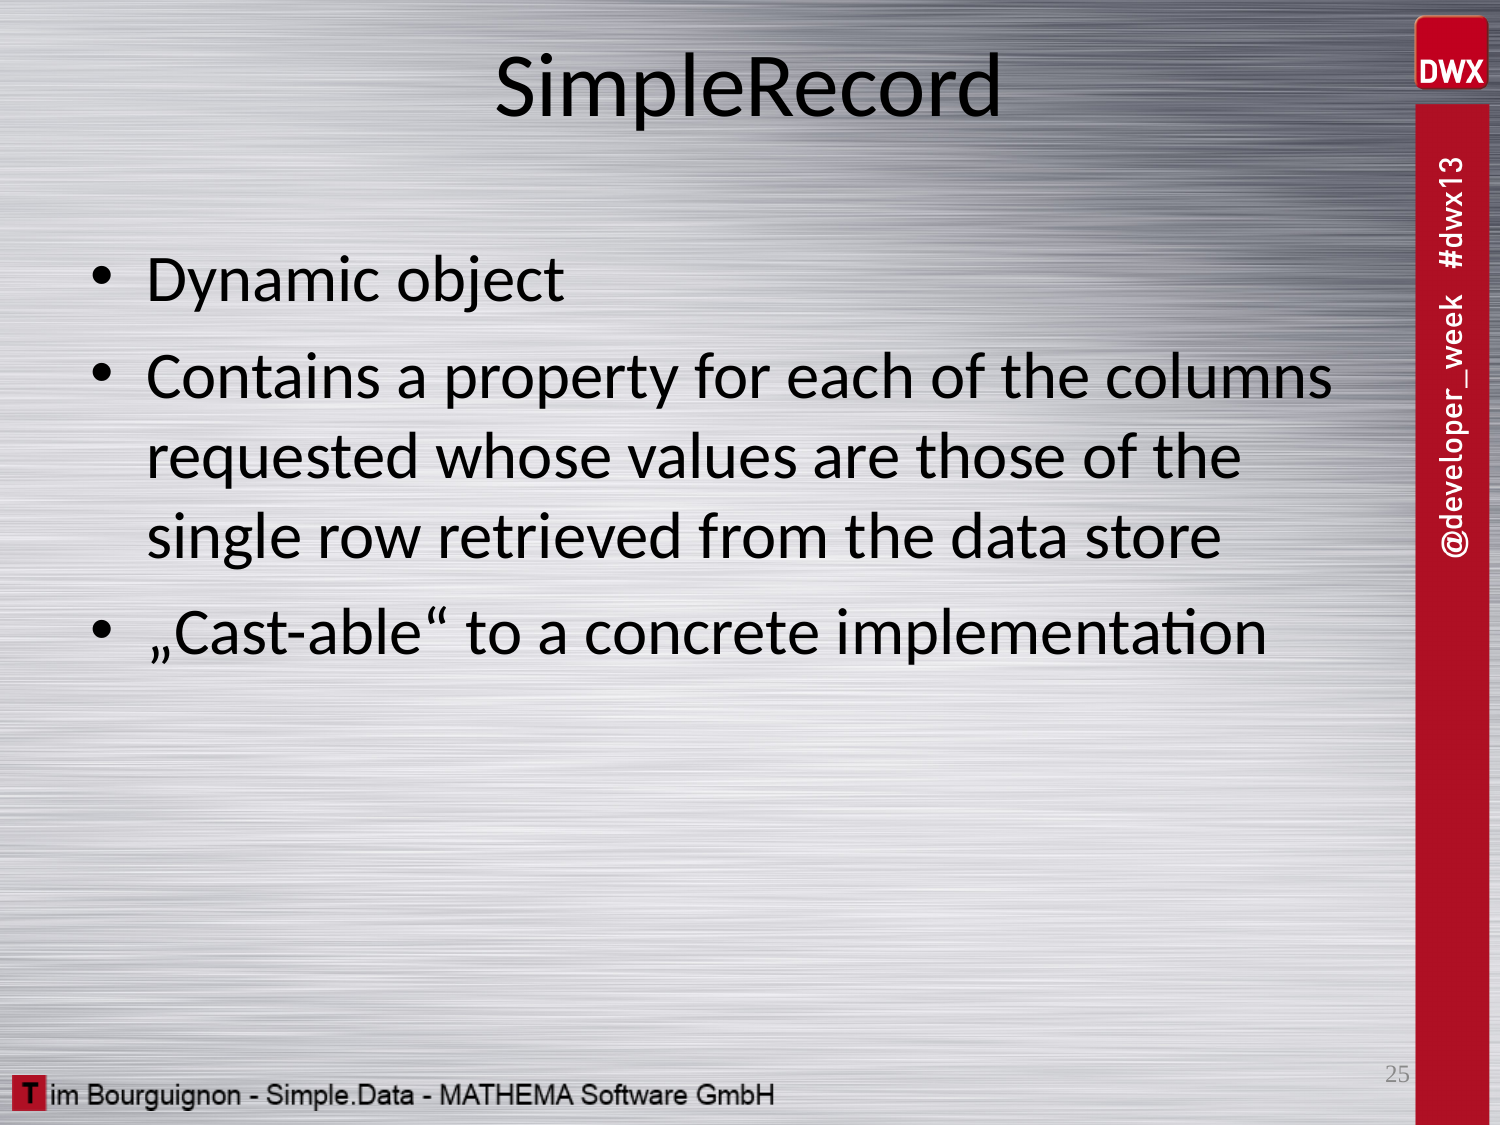

# SimpleRecord
Dynamic object
Contains a property for each of the columns requested whose values are those of the single row retrieved from the data store
„Cast-able“ to a concrete implementation
25